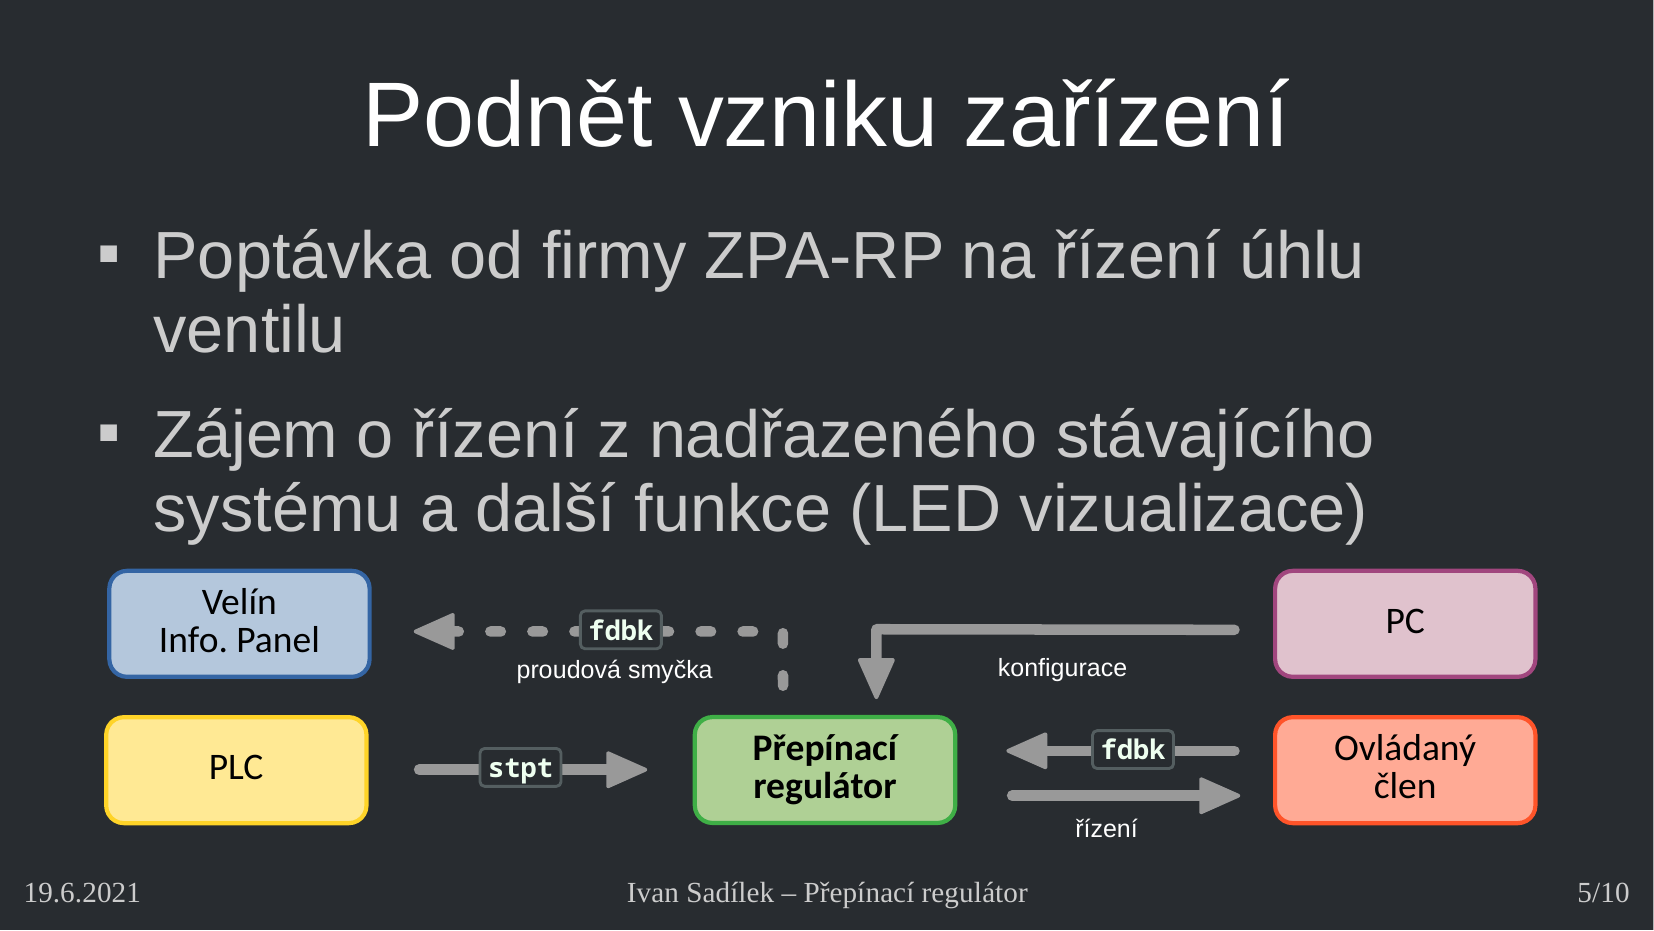

# Podnět vzniku zařízení
Poptávka od firmy ZPA-RP na řízení úhlu ventilu
Zájem o řízení z nadřazeného stávajícího systému a další funkce (LED vizualizace)
Velín
Info. Panel
PC
fdbk
konfigurace
proudová smyčka
Přepínací
regulátor
PLC
Ovládaný
člen
fdbk
stpt
řízení
5